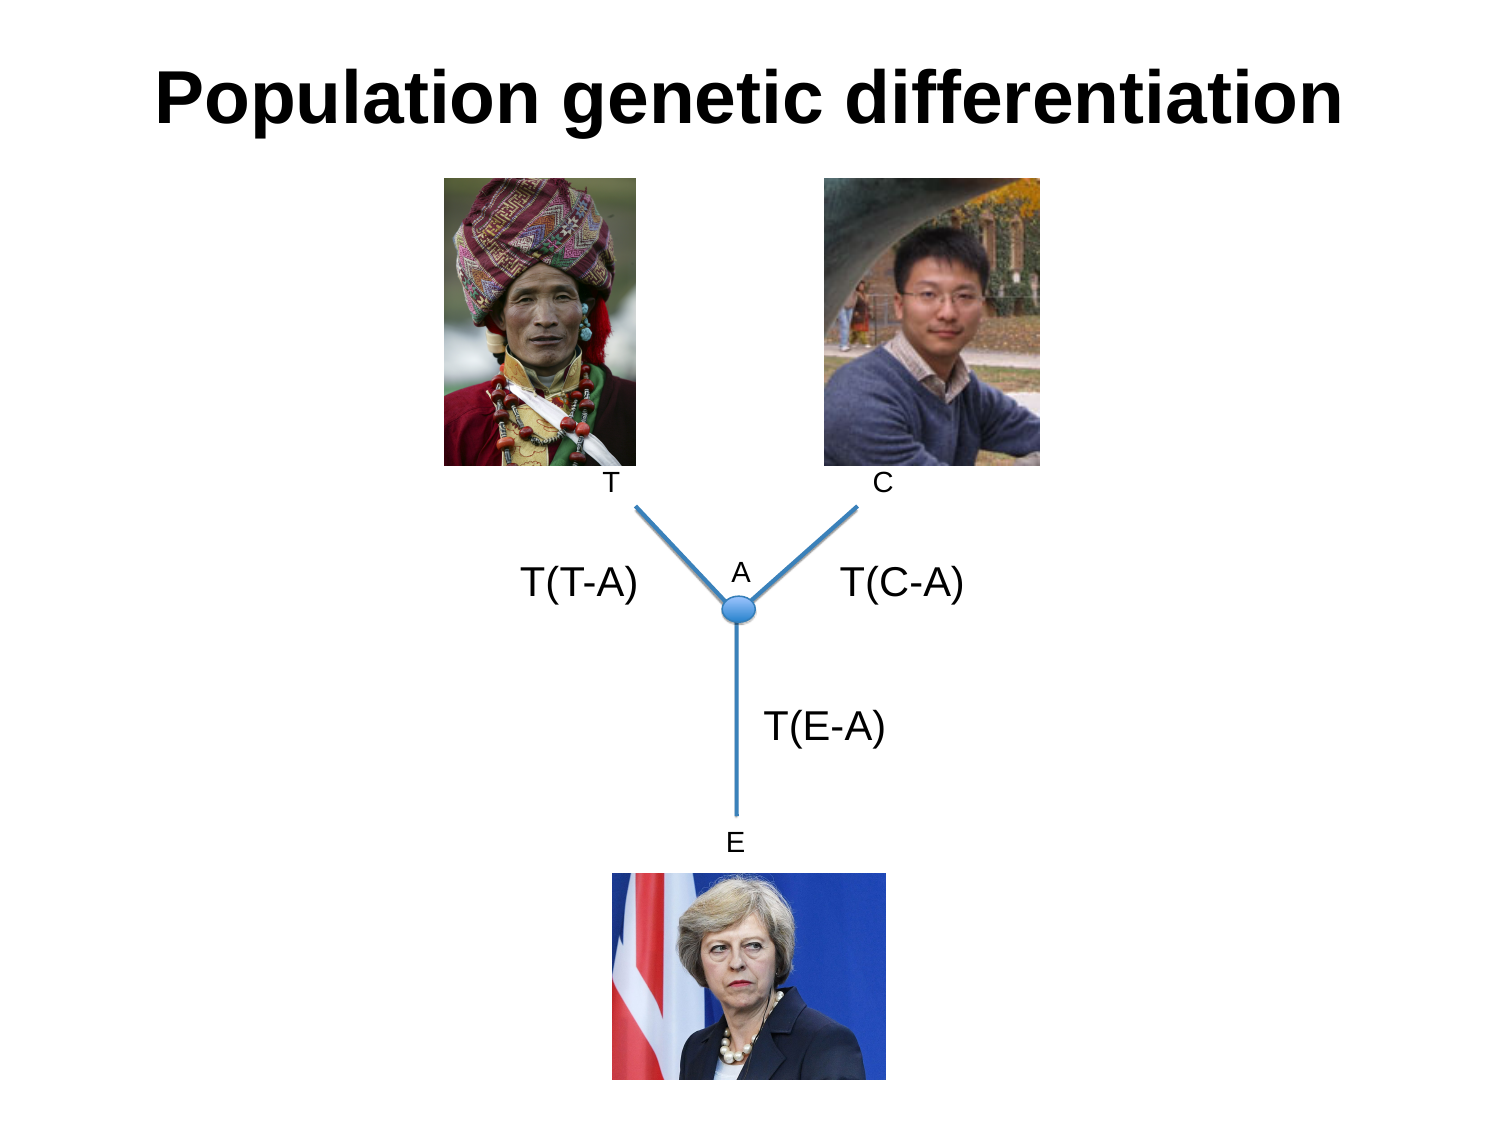

Population genetic differentiation
#
T
C
A
T(T-A)
T(C-A)
T(E-A)
E